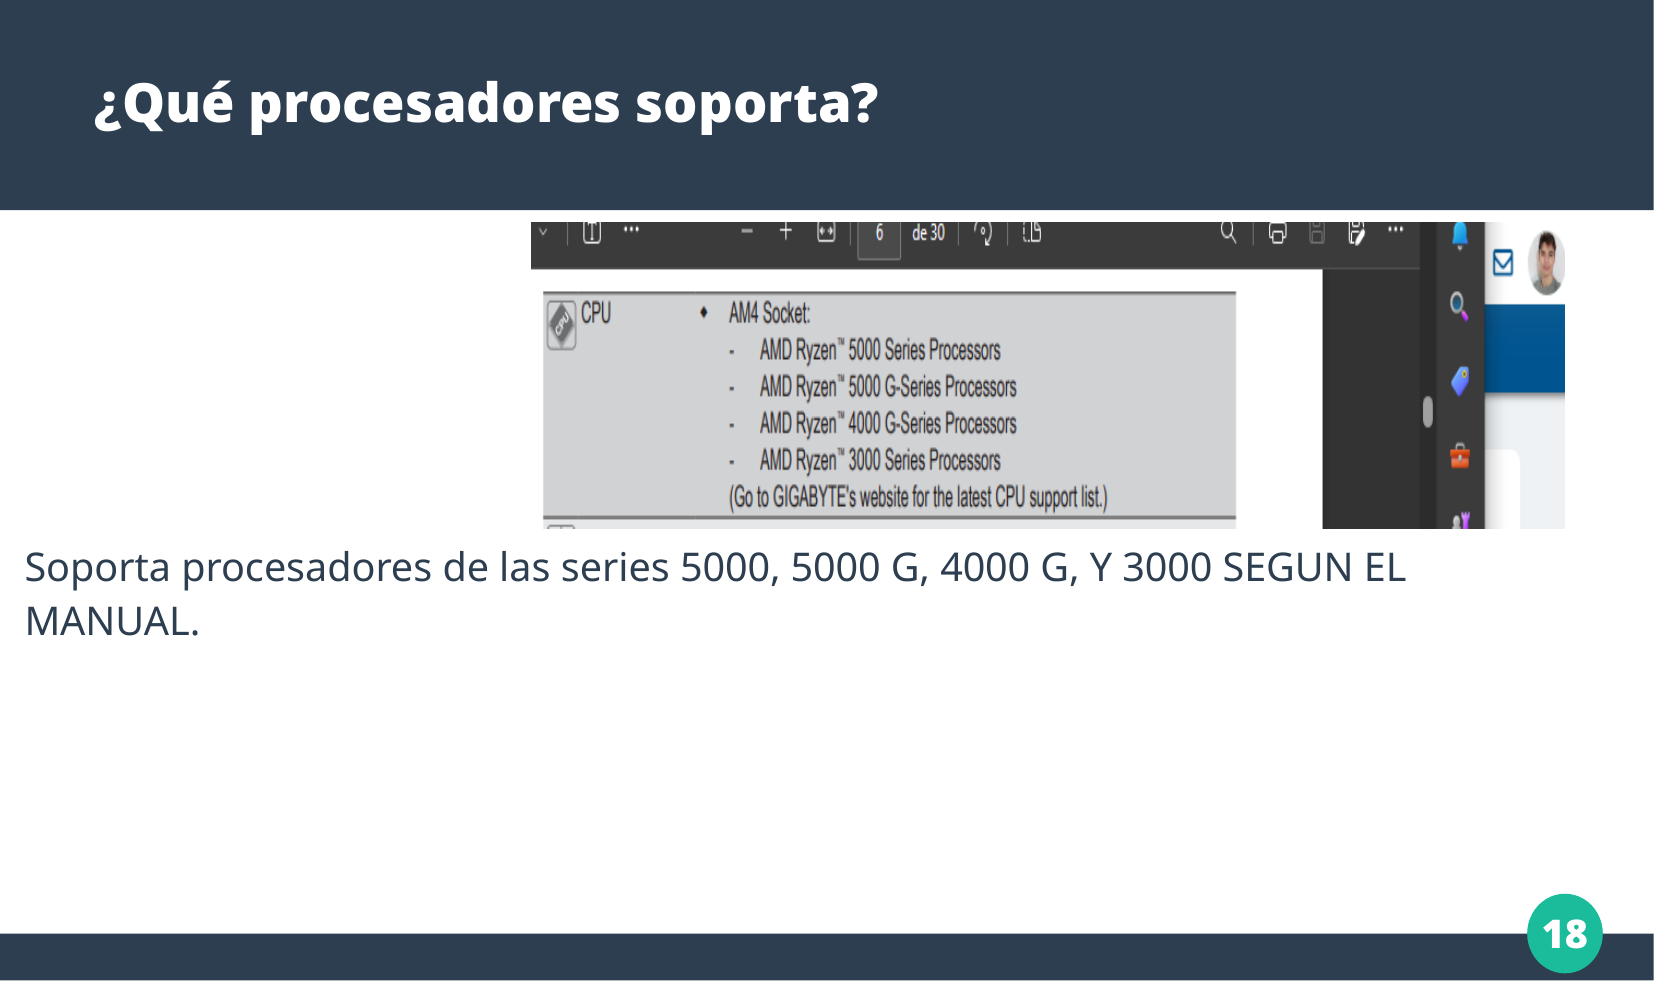

# ¿Qué procesadores soporta?
Soporta procesadores de las series 5000, 5000 G, 4000 G, Y 3000 SEGUN EL
MANUAL.